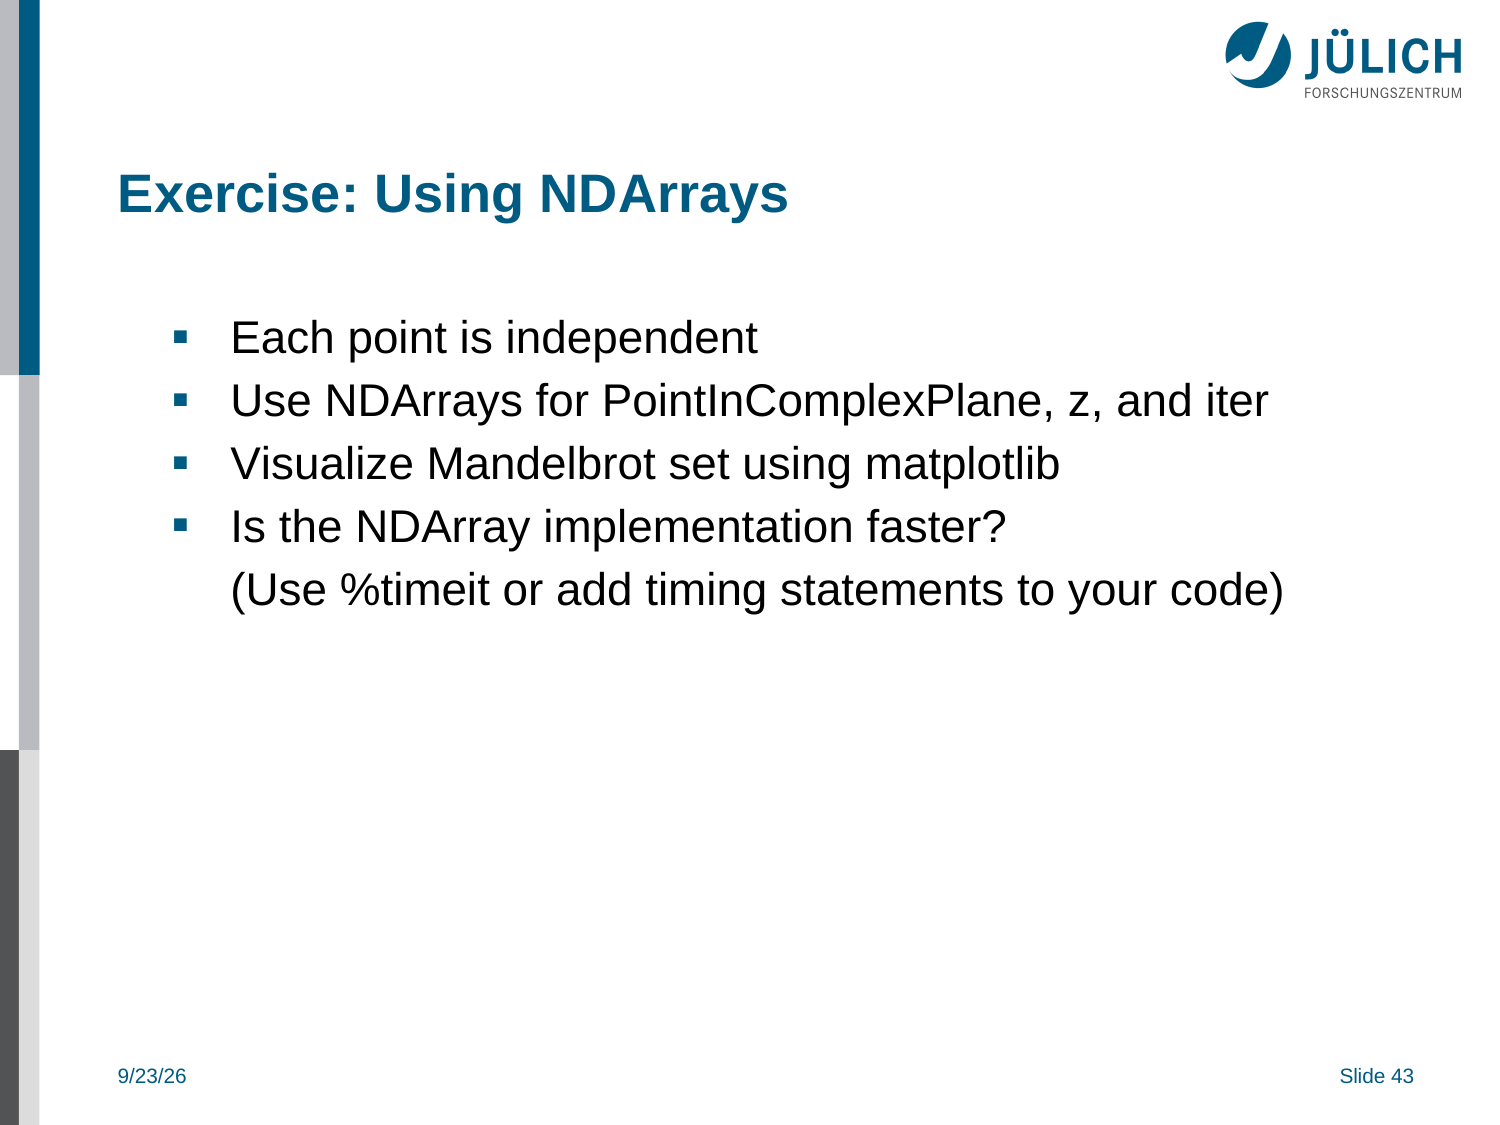

# Exercise: Using NDArrays
Each point is independent
Use NDArrays for PointInComplexPlane, z, and iter
Visualize Mandelbrot set using matplotlib
Is the NDArray implementation faster?
(Use %timeit or add timing statements to your code)